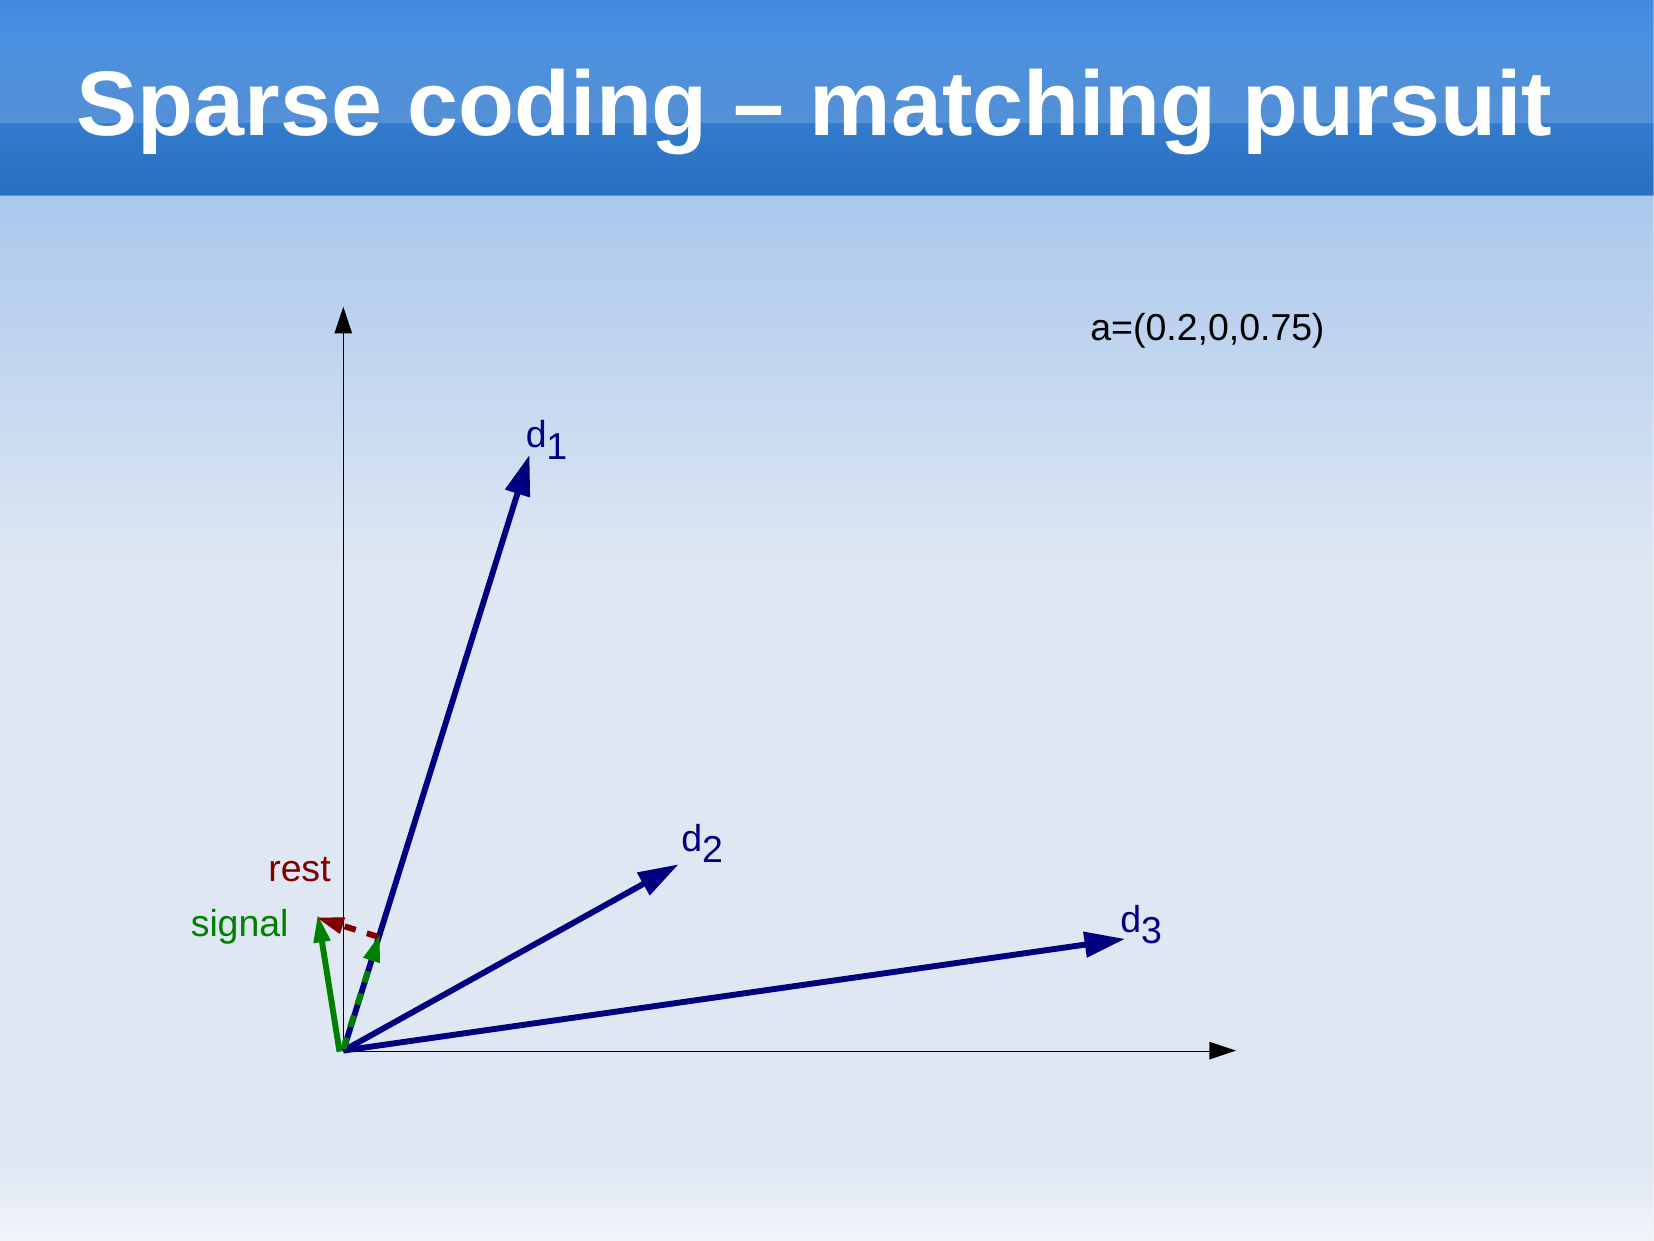

# Sparse coding – matching pursuit
a=(0.2,0,0.75)
d
1
d
2
rest
d
signal
3